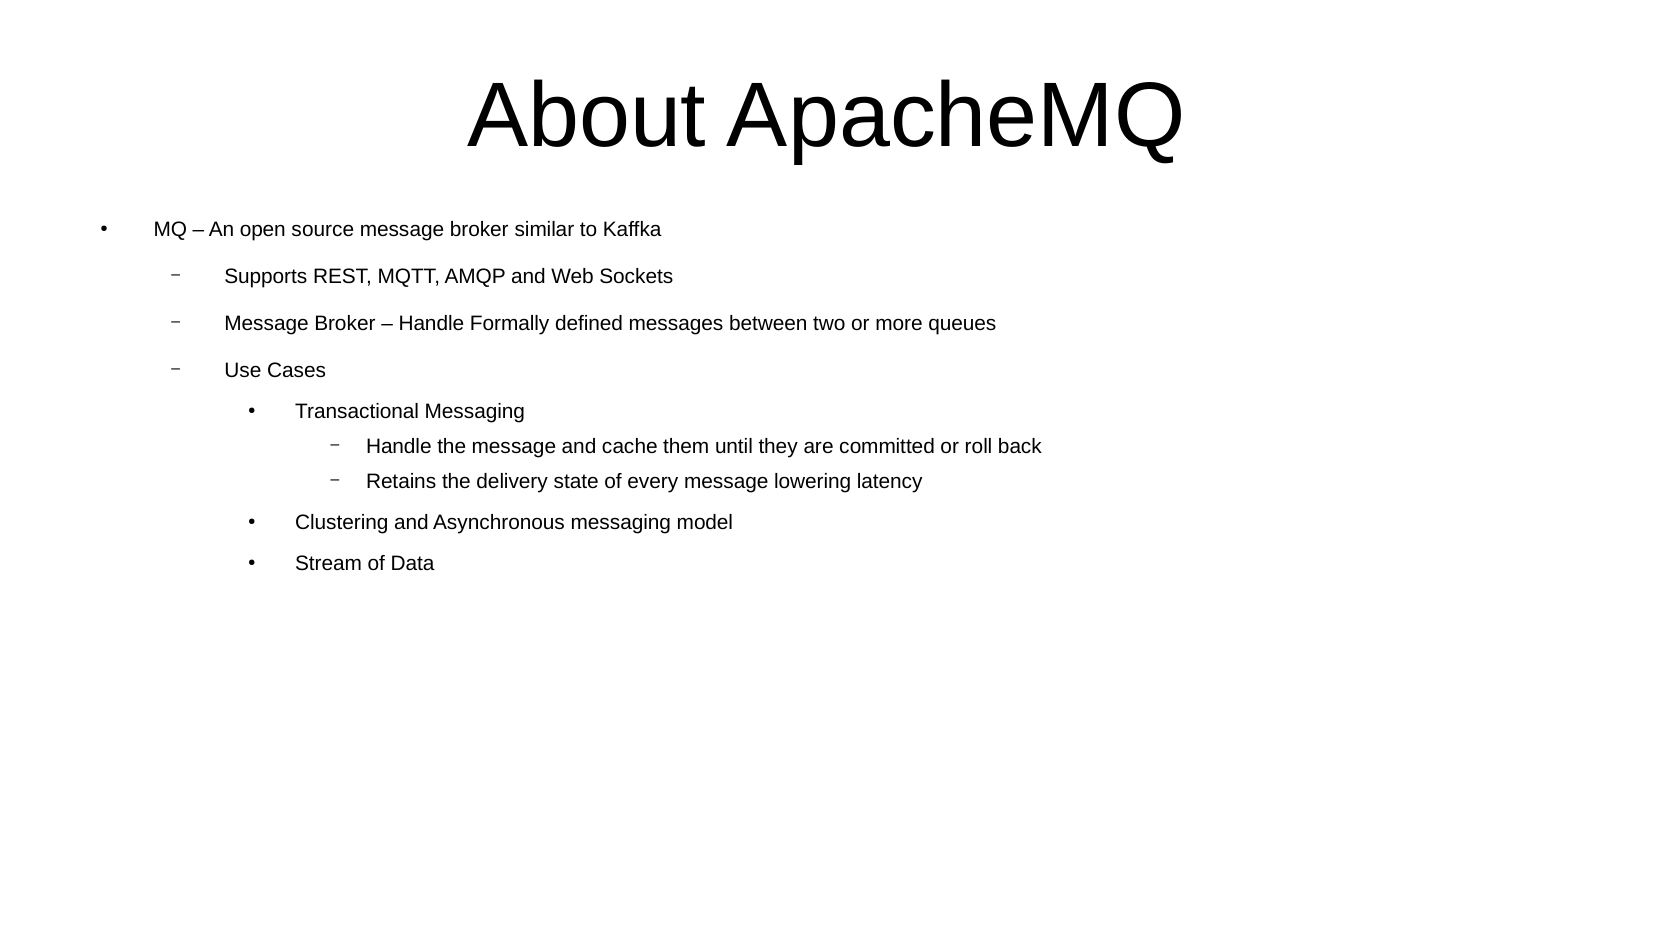

# About ApacheMQ
MQ – An open source message broker similar to Kaffka
Supports REST, MQTT, AMQP and Web Sockets
Message Broker – Handle Formally defined messages between two or more queues
Use Cases
Transactional Messaging
Handle the message and cache them until they are committed or roll back
Retains the delivery state of every message lowering latency
Clustering and Asynchronous messaging model
Stream of Data